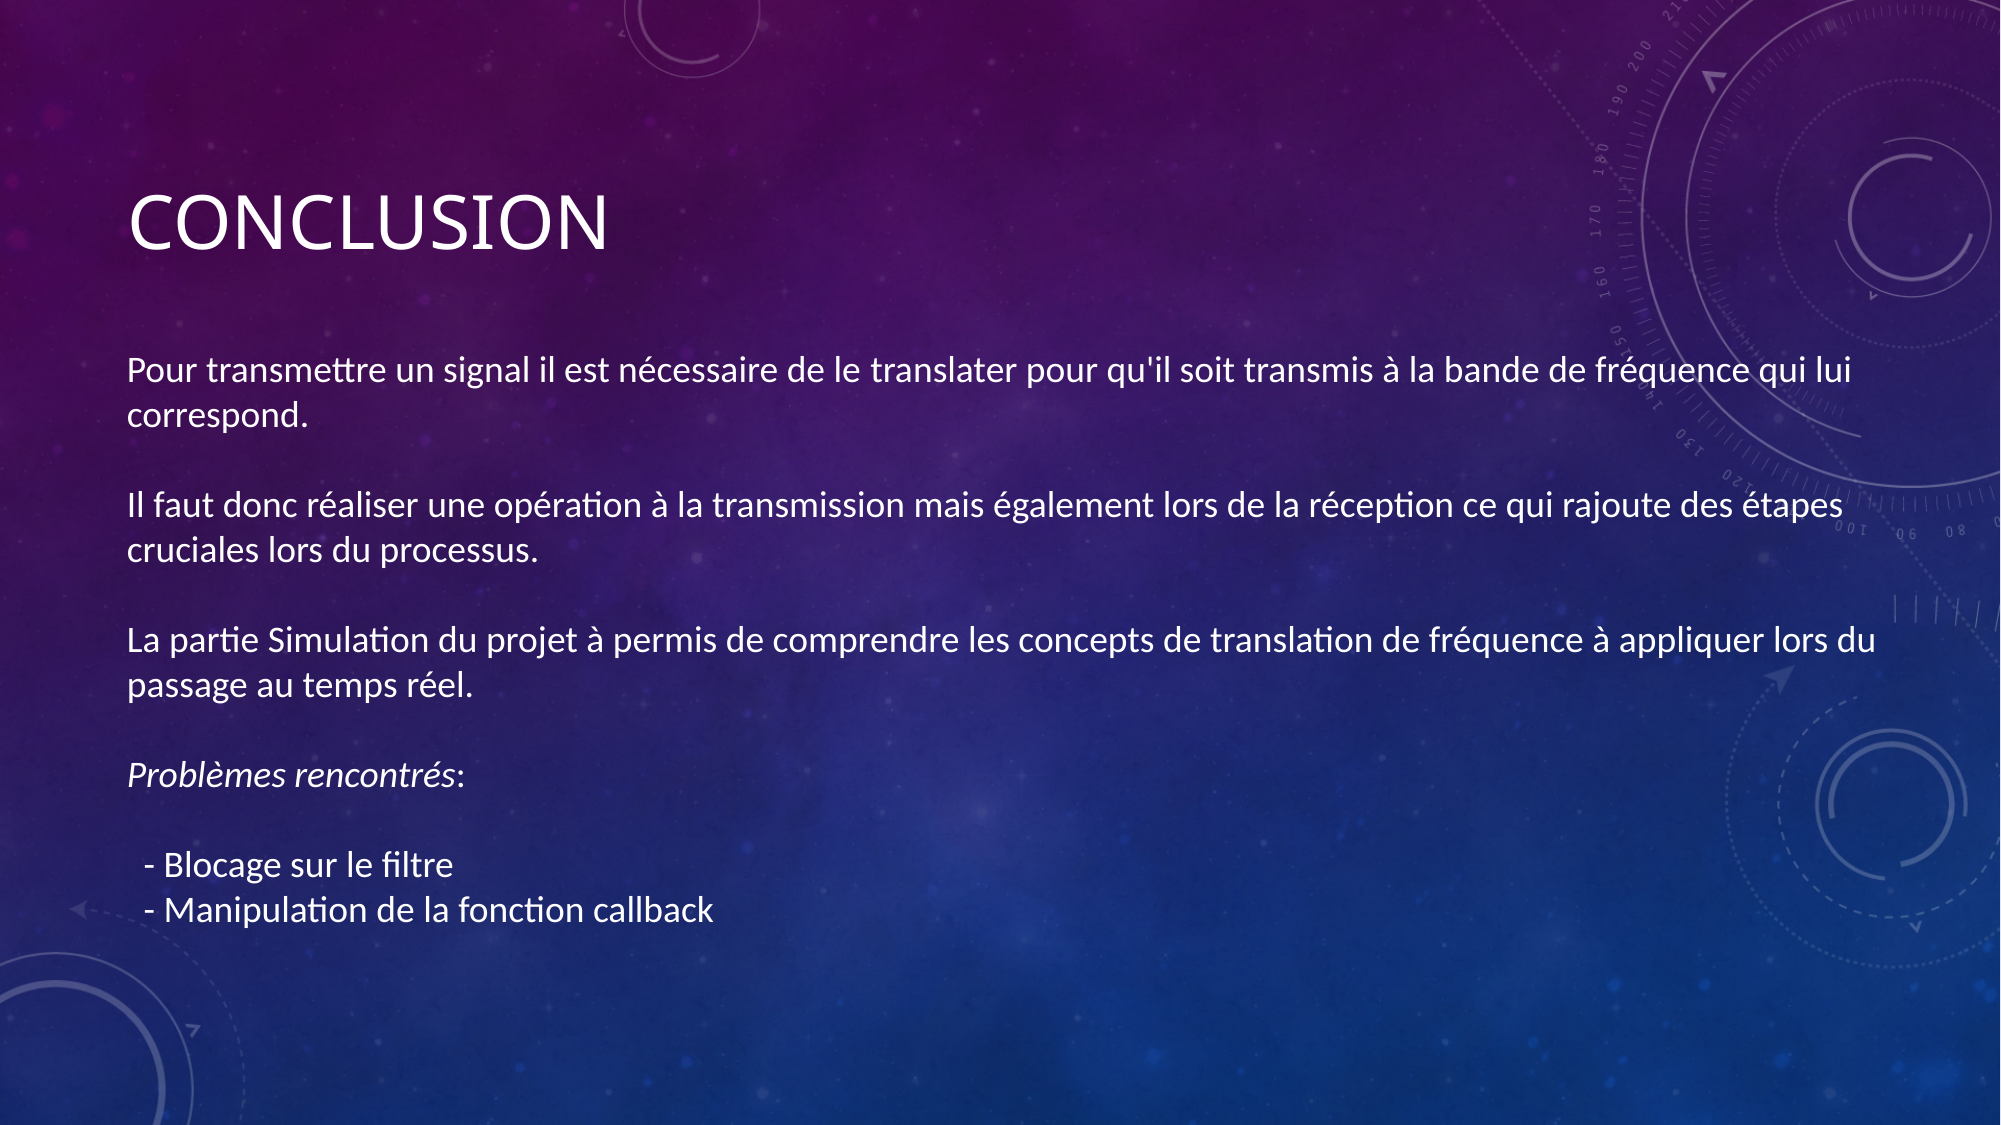

# Conclusion
Pour transmettre un signal il est nécessaire de le translater pour qu'il soit transmis à la bande de fréquence qui lui  correspond.
Il faut donc réaliser une opération à la transmission mais également lors de la réception ce qui rajoute des étapes cruciales lors du processus.
La partie Simulation du projet à permis de comprendre les concepts de translation de fréquence à appliquer lors du passage au temps réel.
Problèmes rencontrés:
  - Blocage sur le filtre
  - Manipulation de la fonction callback